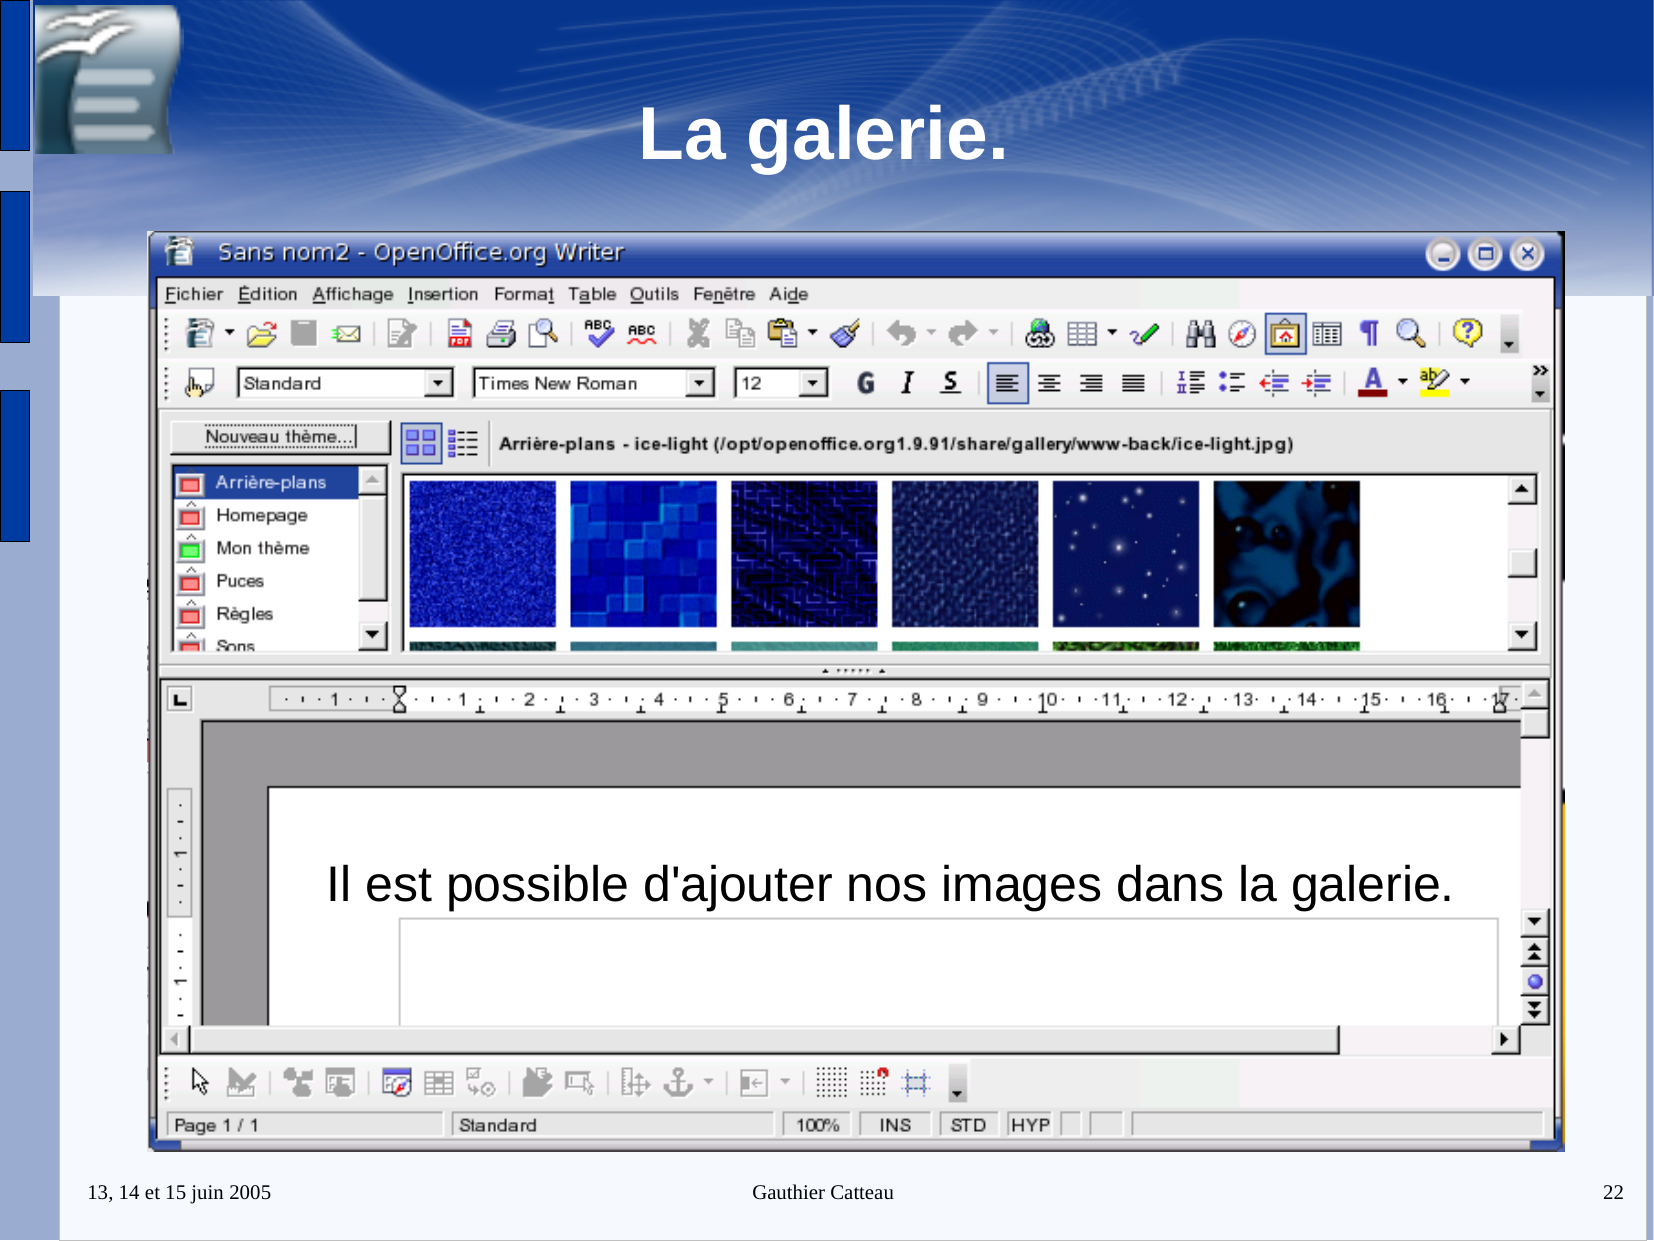

# La galerie.
Il est possible d'ajouter nos images dans la galerie.
Gauthier Catteau